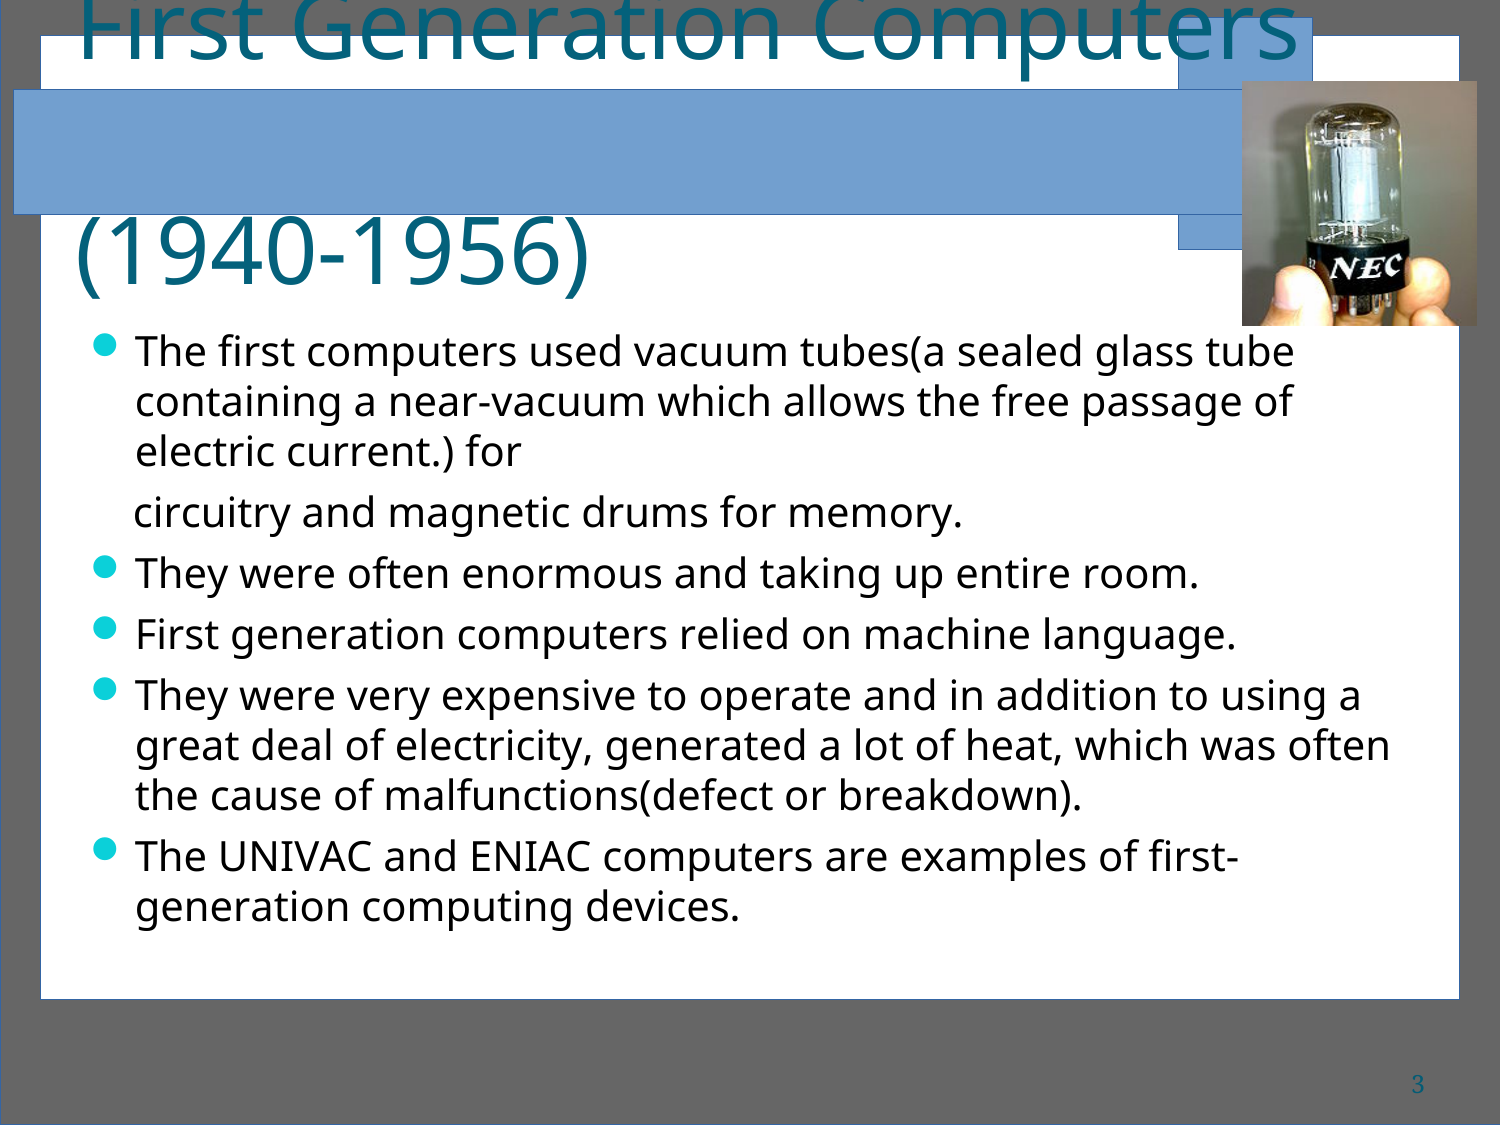

First Generation Computers
(1940-1956)
The first computers used vacuum tubes(a sealed glass tube containing a near-vacuum which allows the free passage of electric current.) for
 circuitry and magnetic drums for memory.
They were often enormous and taking up entire room.
First generation computers relied on machine language.
They were very expensive to operate and in addition to using a great deal of electricity, generated a lot of heat, which was often the cause of malfunctions(defect or breakdown).
The UNIVAC and ENIAC computers are examples of first-generation computing devices.